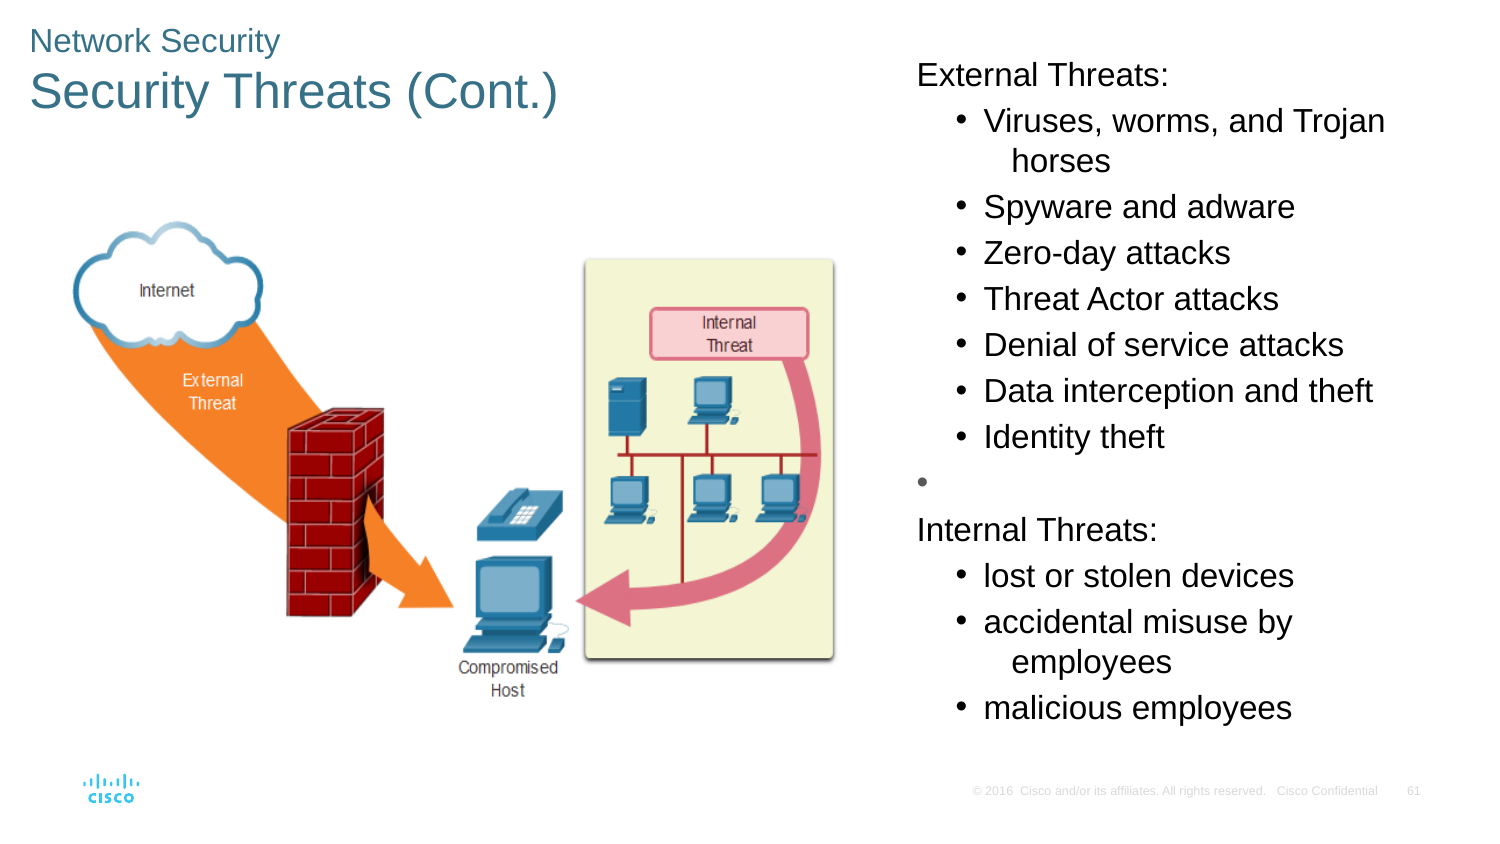

# Network Security Security Threats (Cont.)
External Threats:
Viruses, worms, and Trojan horses
Spyware and adware
Zero-day attacks
Threat Actor attacks
Denial of service attacks
Data interception and theft
Identity theft
Internal Threats:
lost or stolen devices
accidental misuse by employees
malicious employees